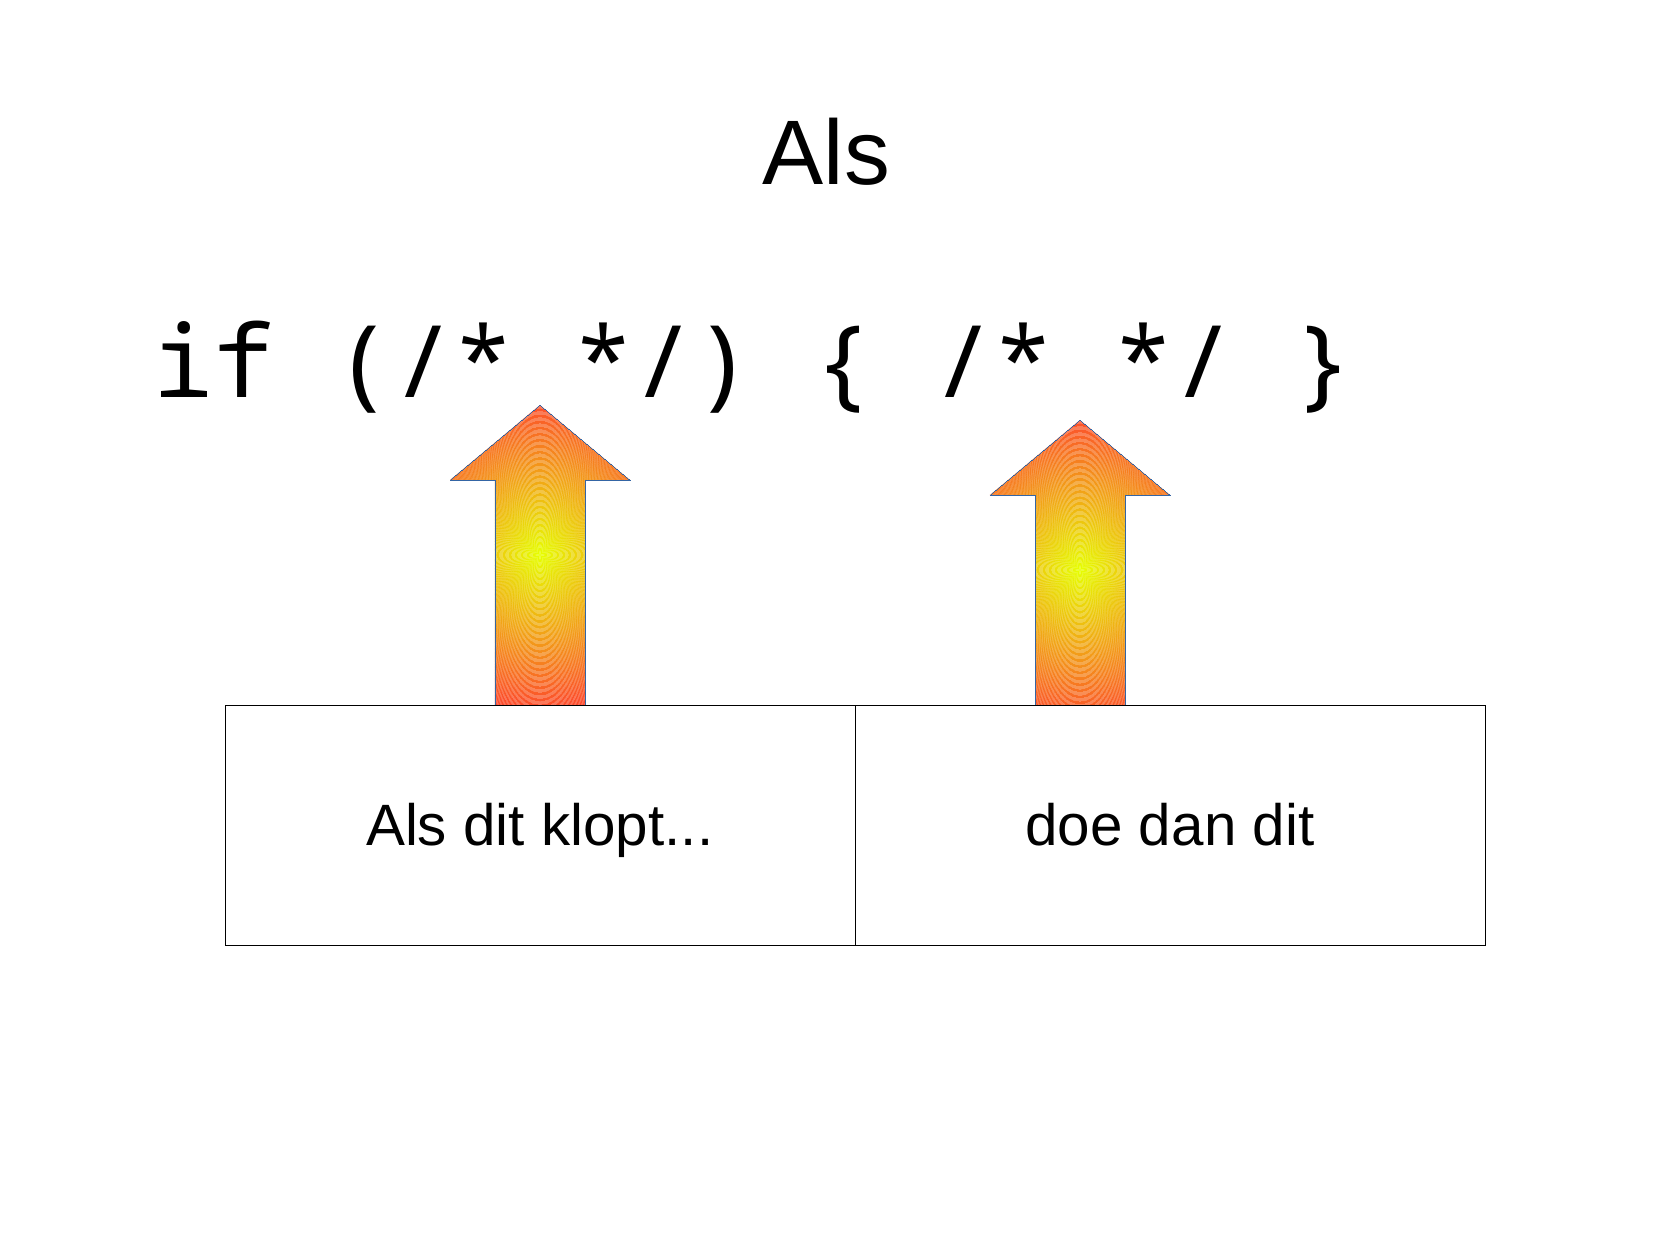

# Als
if (/* */) { /* */ }
Als dit klopt...
doe dan dit